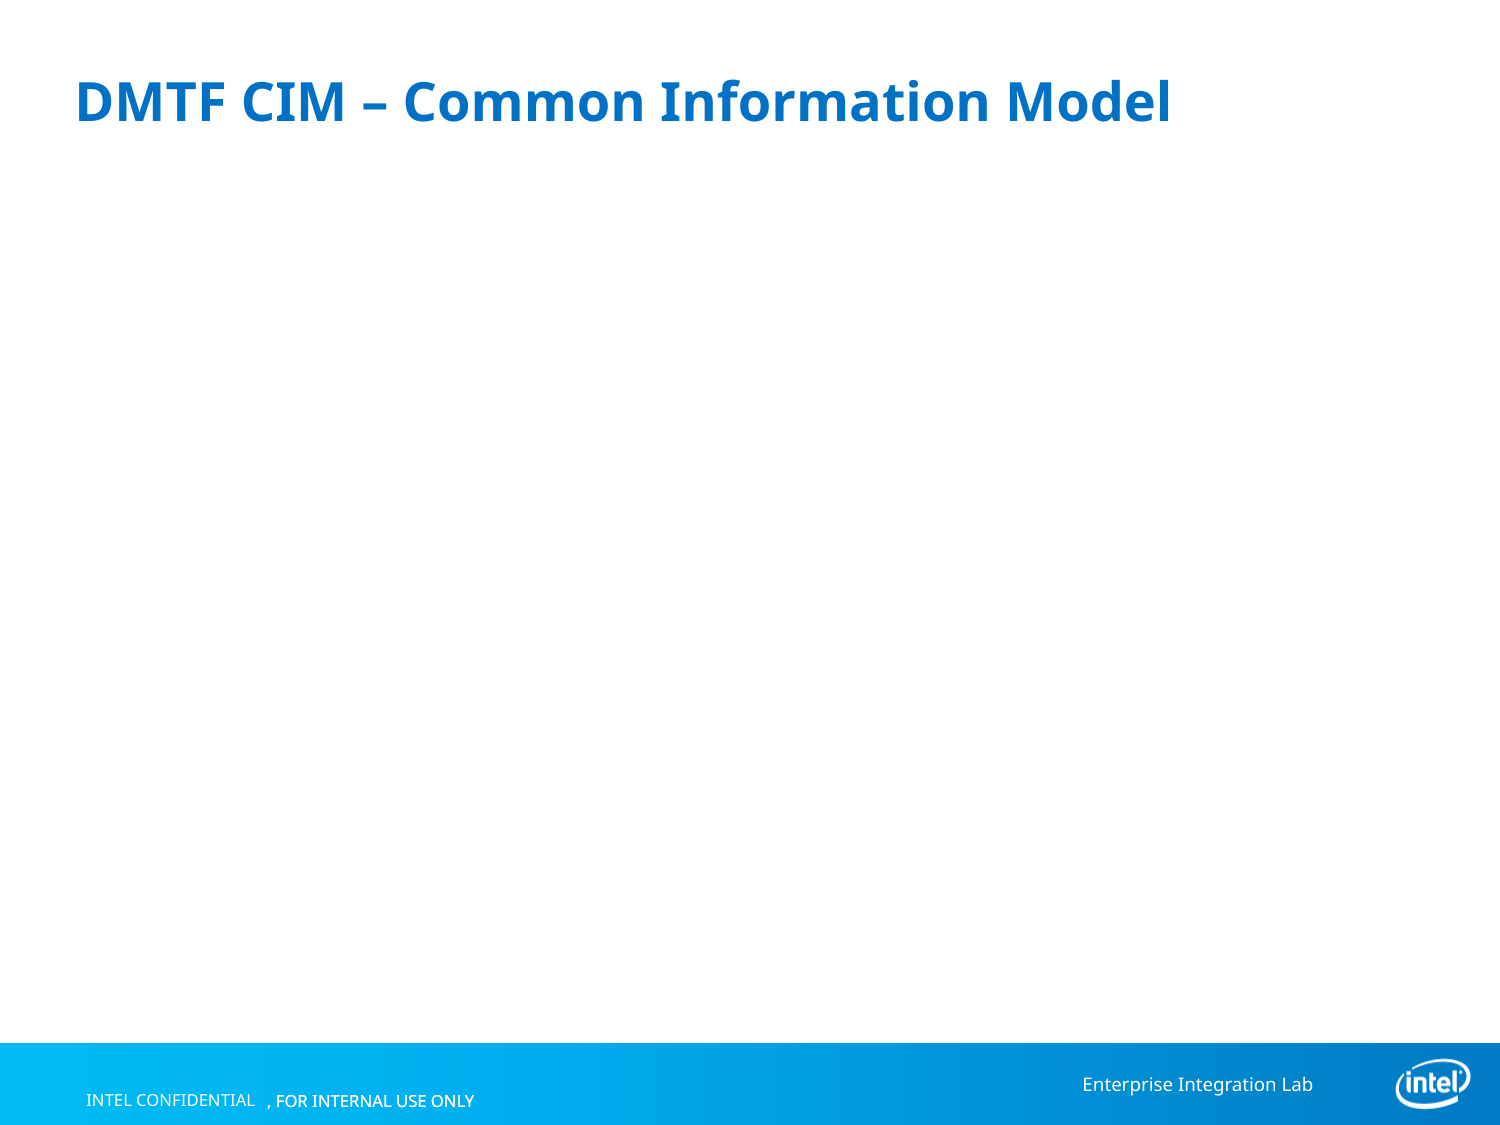

# DMTF CIM – Common Information Model